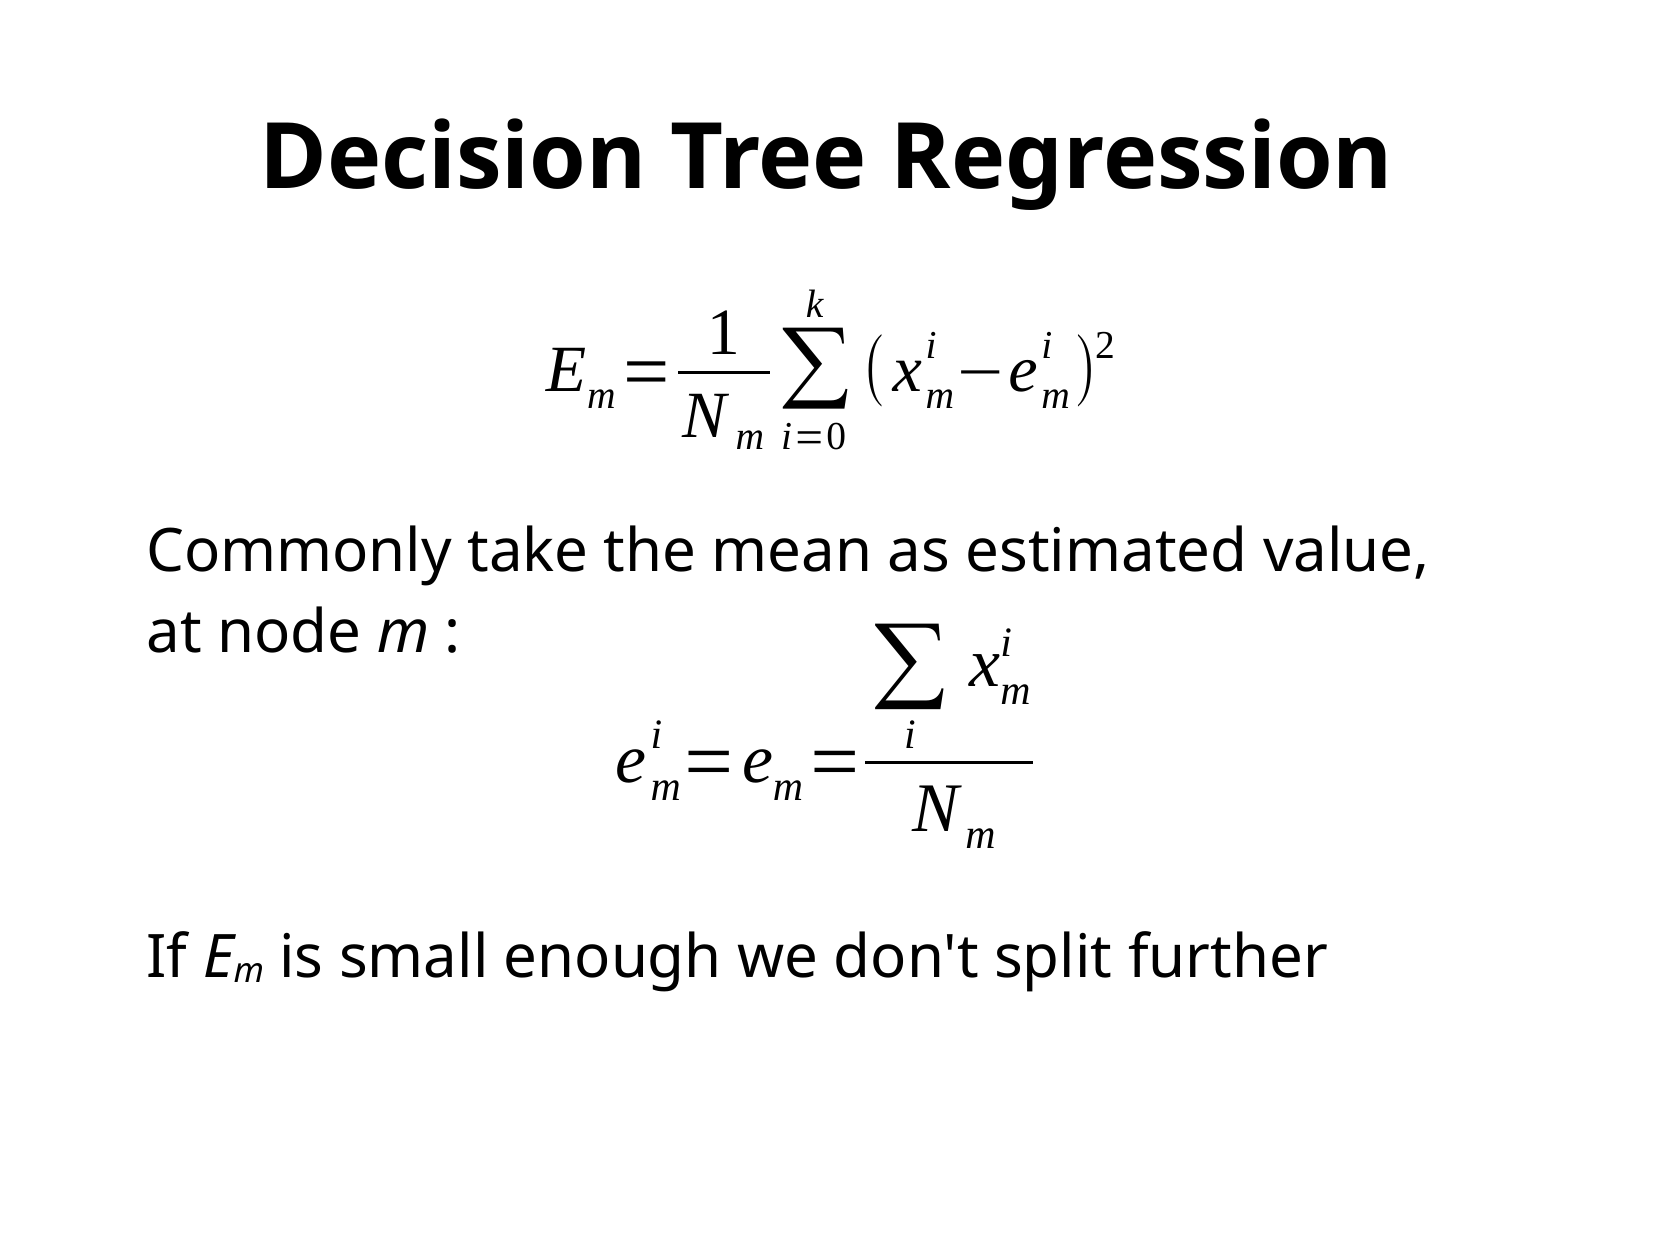

# Decision Tree Regression
Commonly take the mean as estimated value,
at node m :
If Em is small enough we don't split further